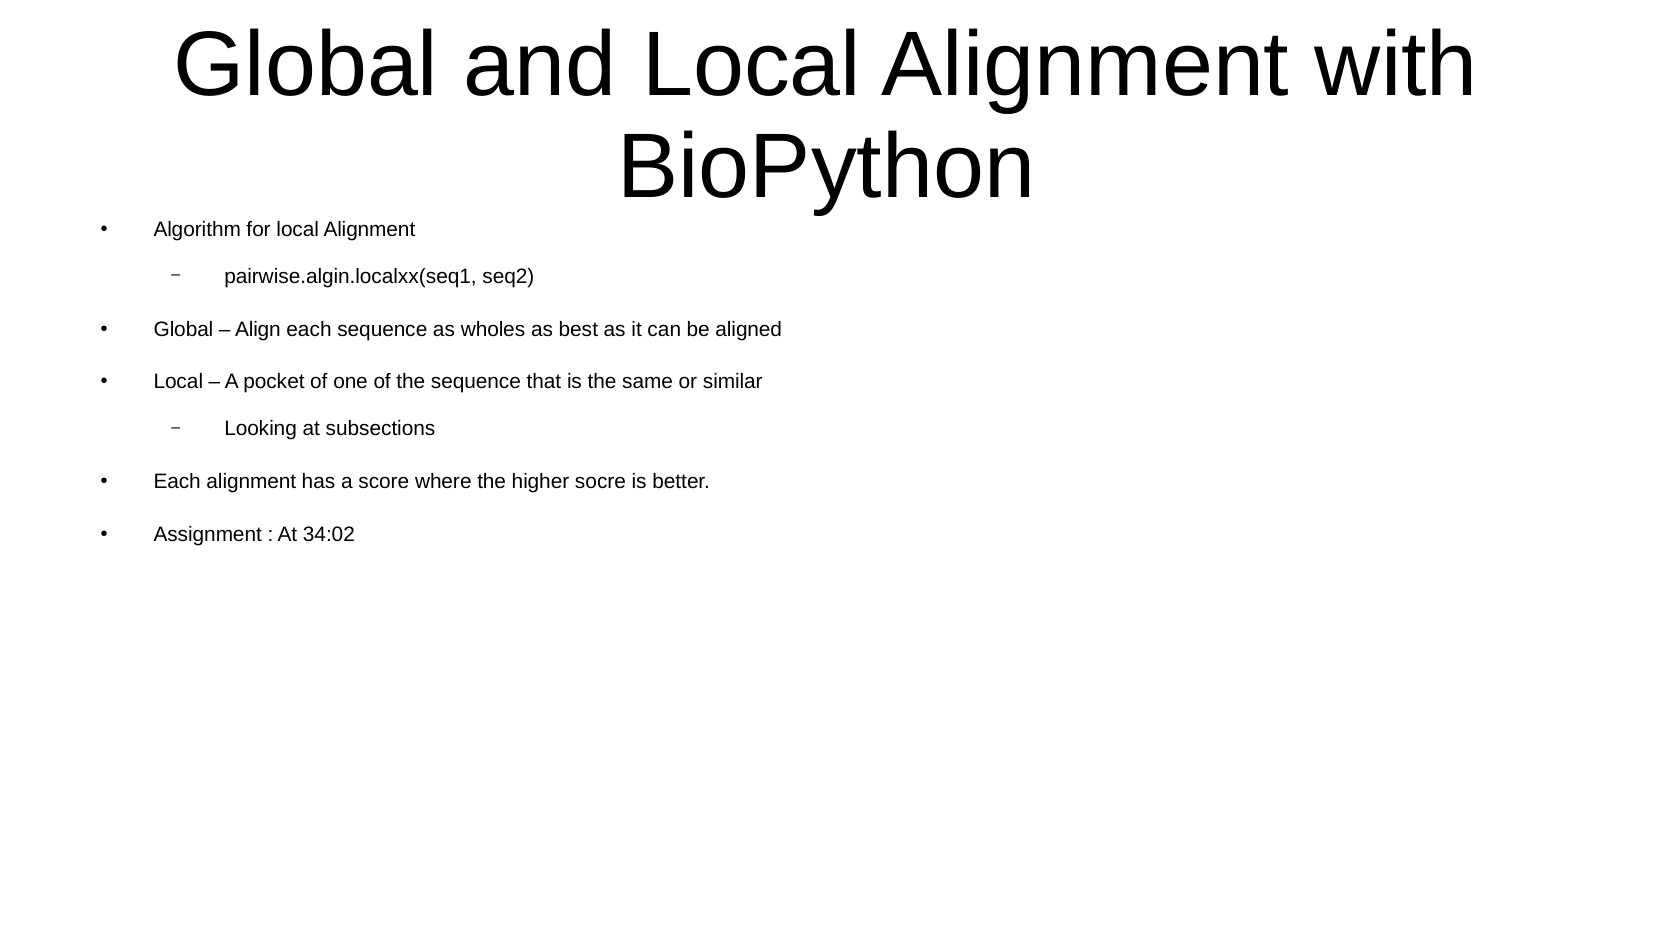

# Global and Local Alignment with BioPython
Algorithm for local Alignment
pairwise.algin.localxx(seq1, seq2)
Global – Align each sequence as wholes as best as it can be aligned
Local – A pocket of one of the sequence that is the same or similar
Looking at subsections
Each alignment has a score where the higher socre is better.
Assignment : At 34:02